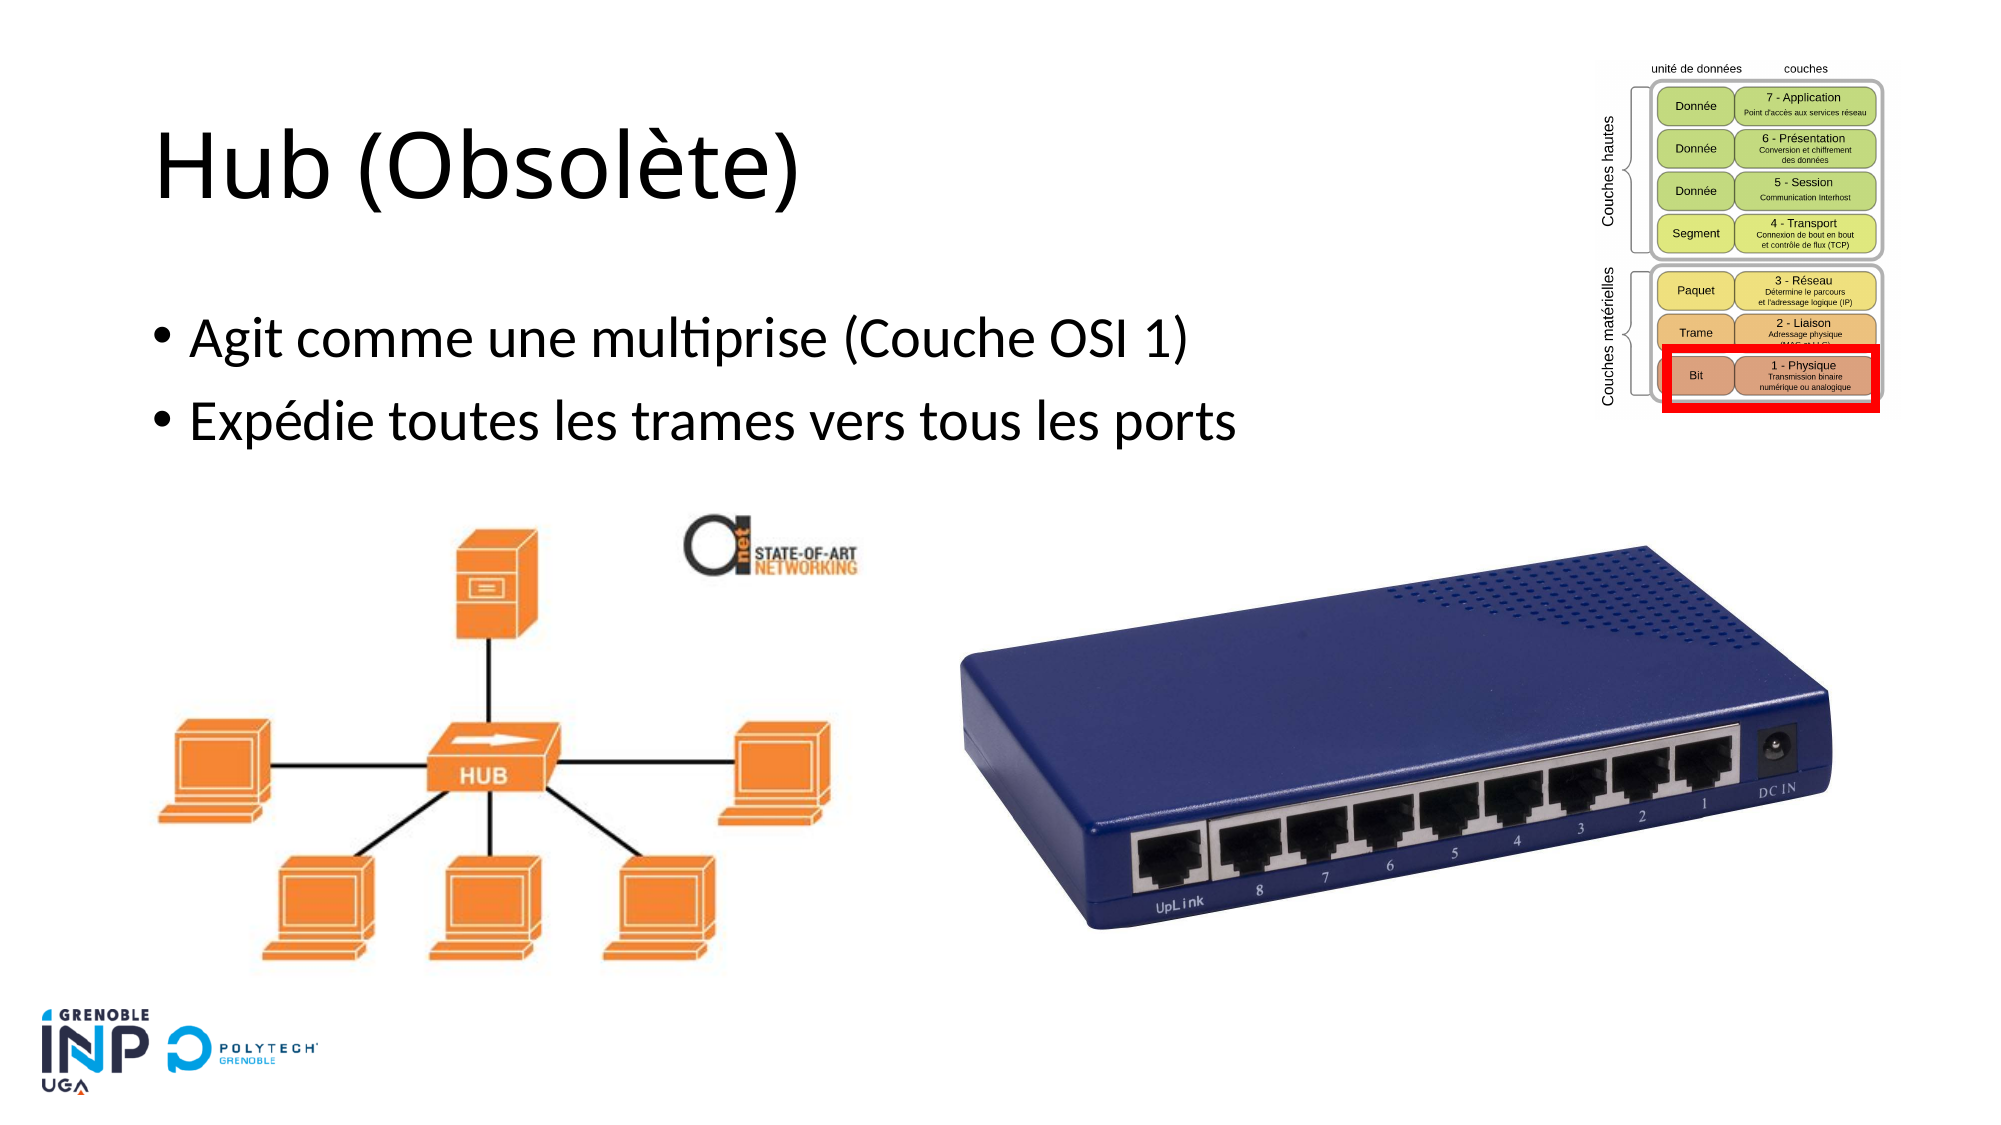

# Hub (Obsolète)
Agit comme une multiprise (Couche OSI 1)
Expédie toutes les trames vers tous les ports